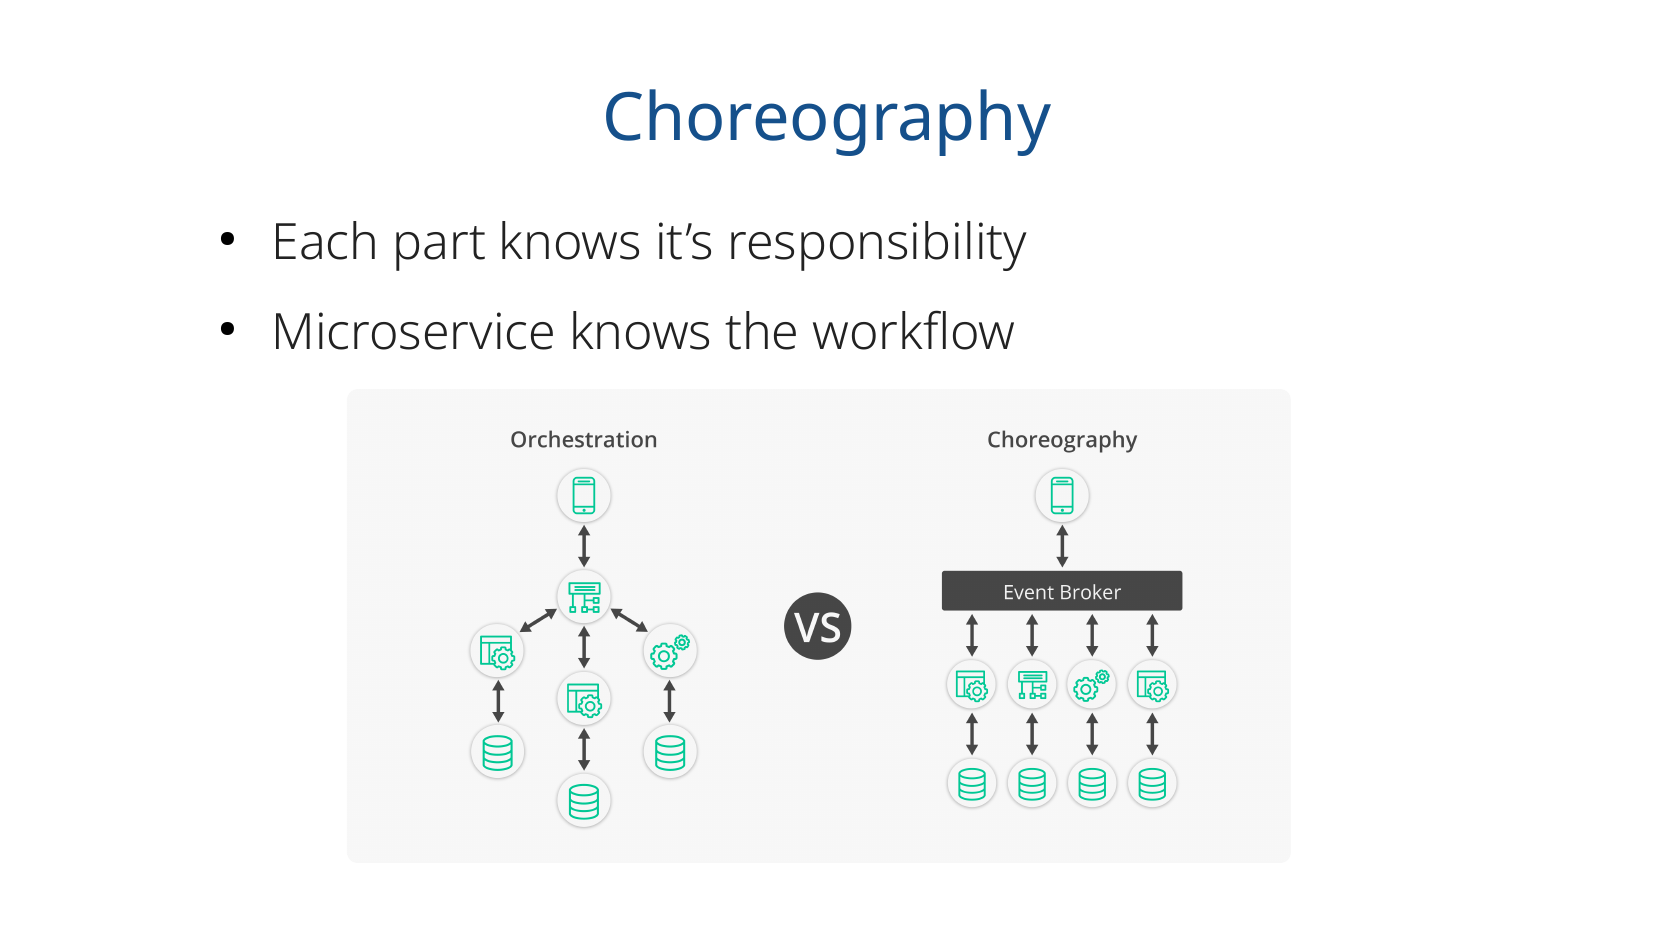

# Choreography
Each part knows it’s responsibility
Microservice knows the workflow